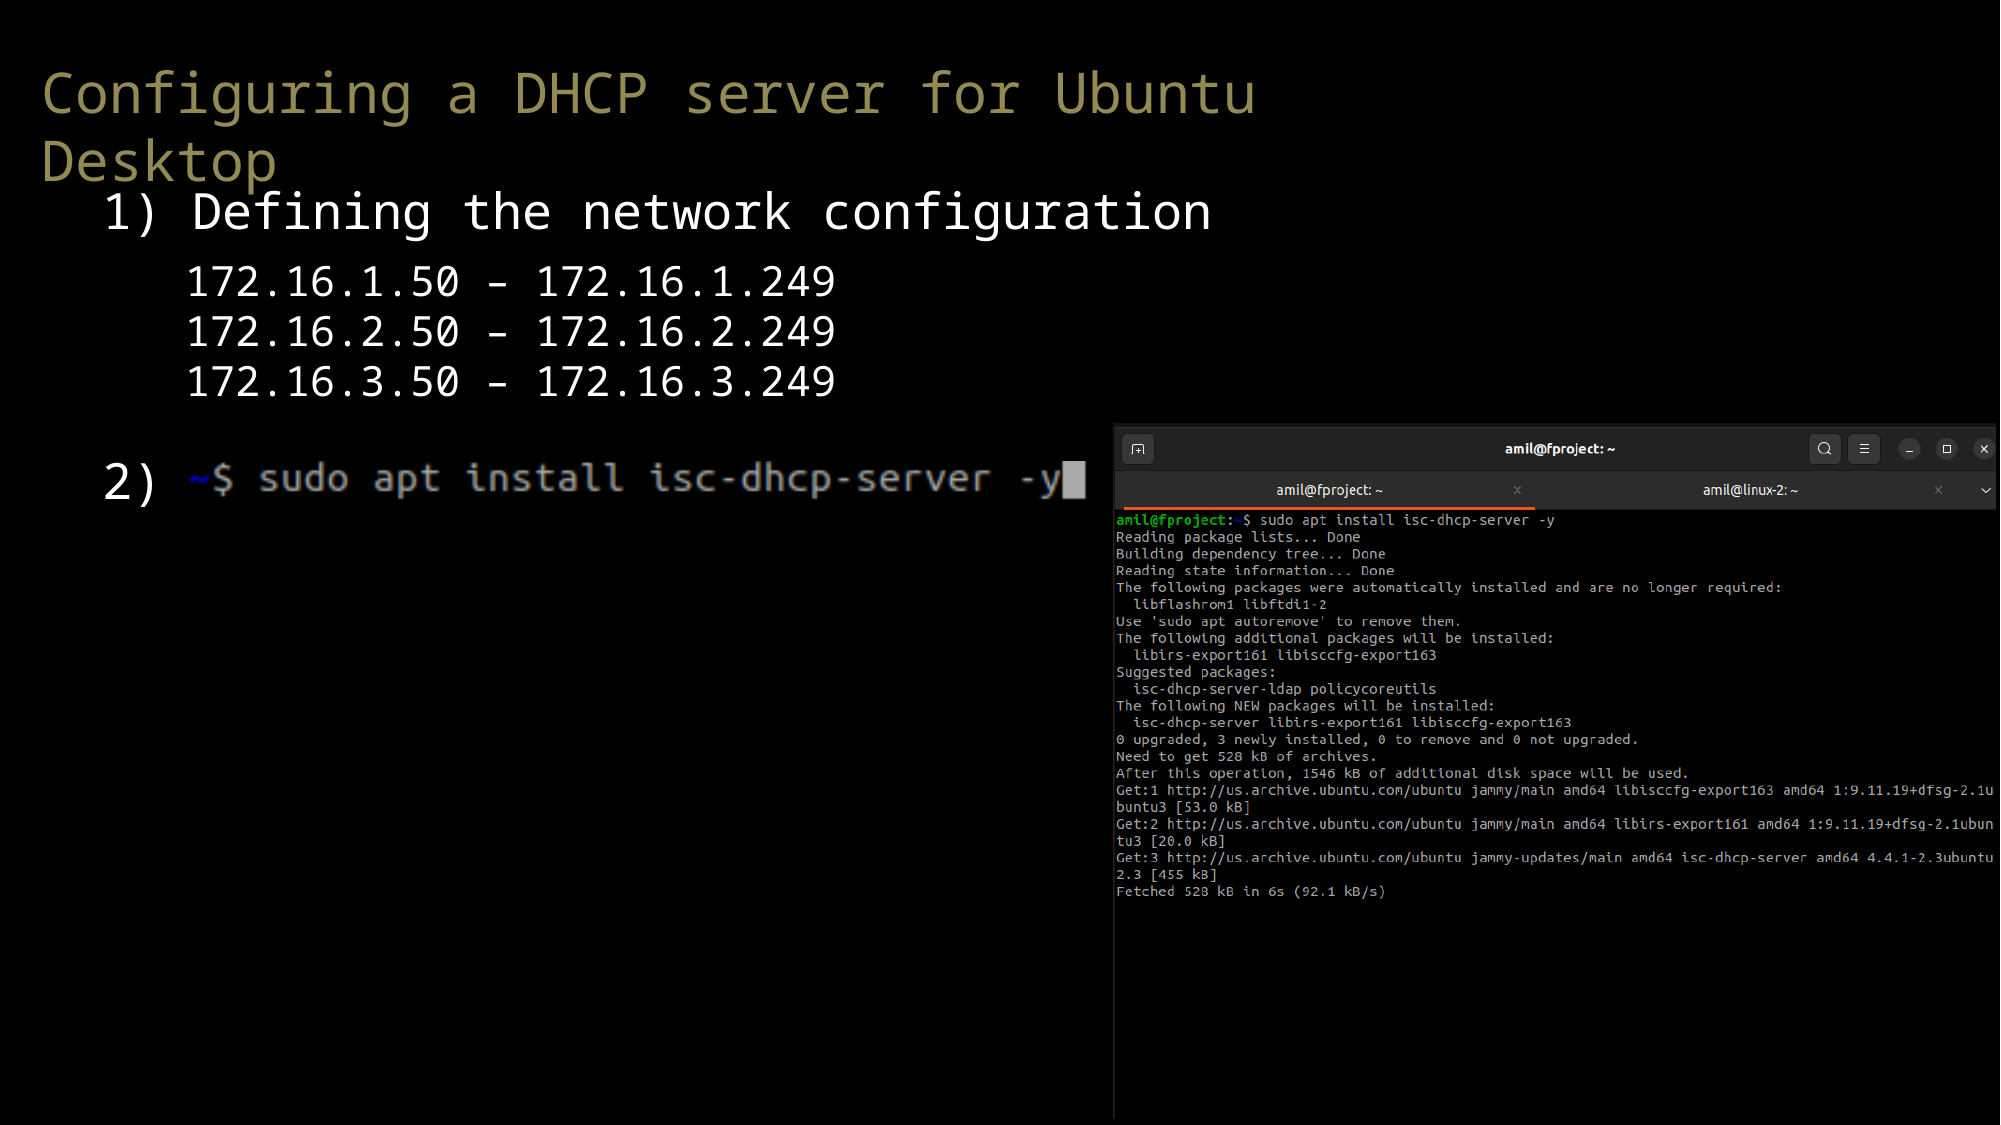

Configuring a DHCP server for Ubuntu Desktop
1) Defining the network configuration
172.16.1.50 – 172.16.1.249
172.16.2.50 – 172.16.2.249
172.16.3.50 – 172.16.3.249
2)